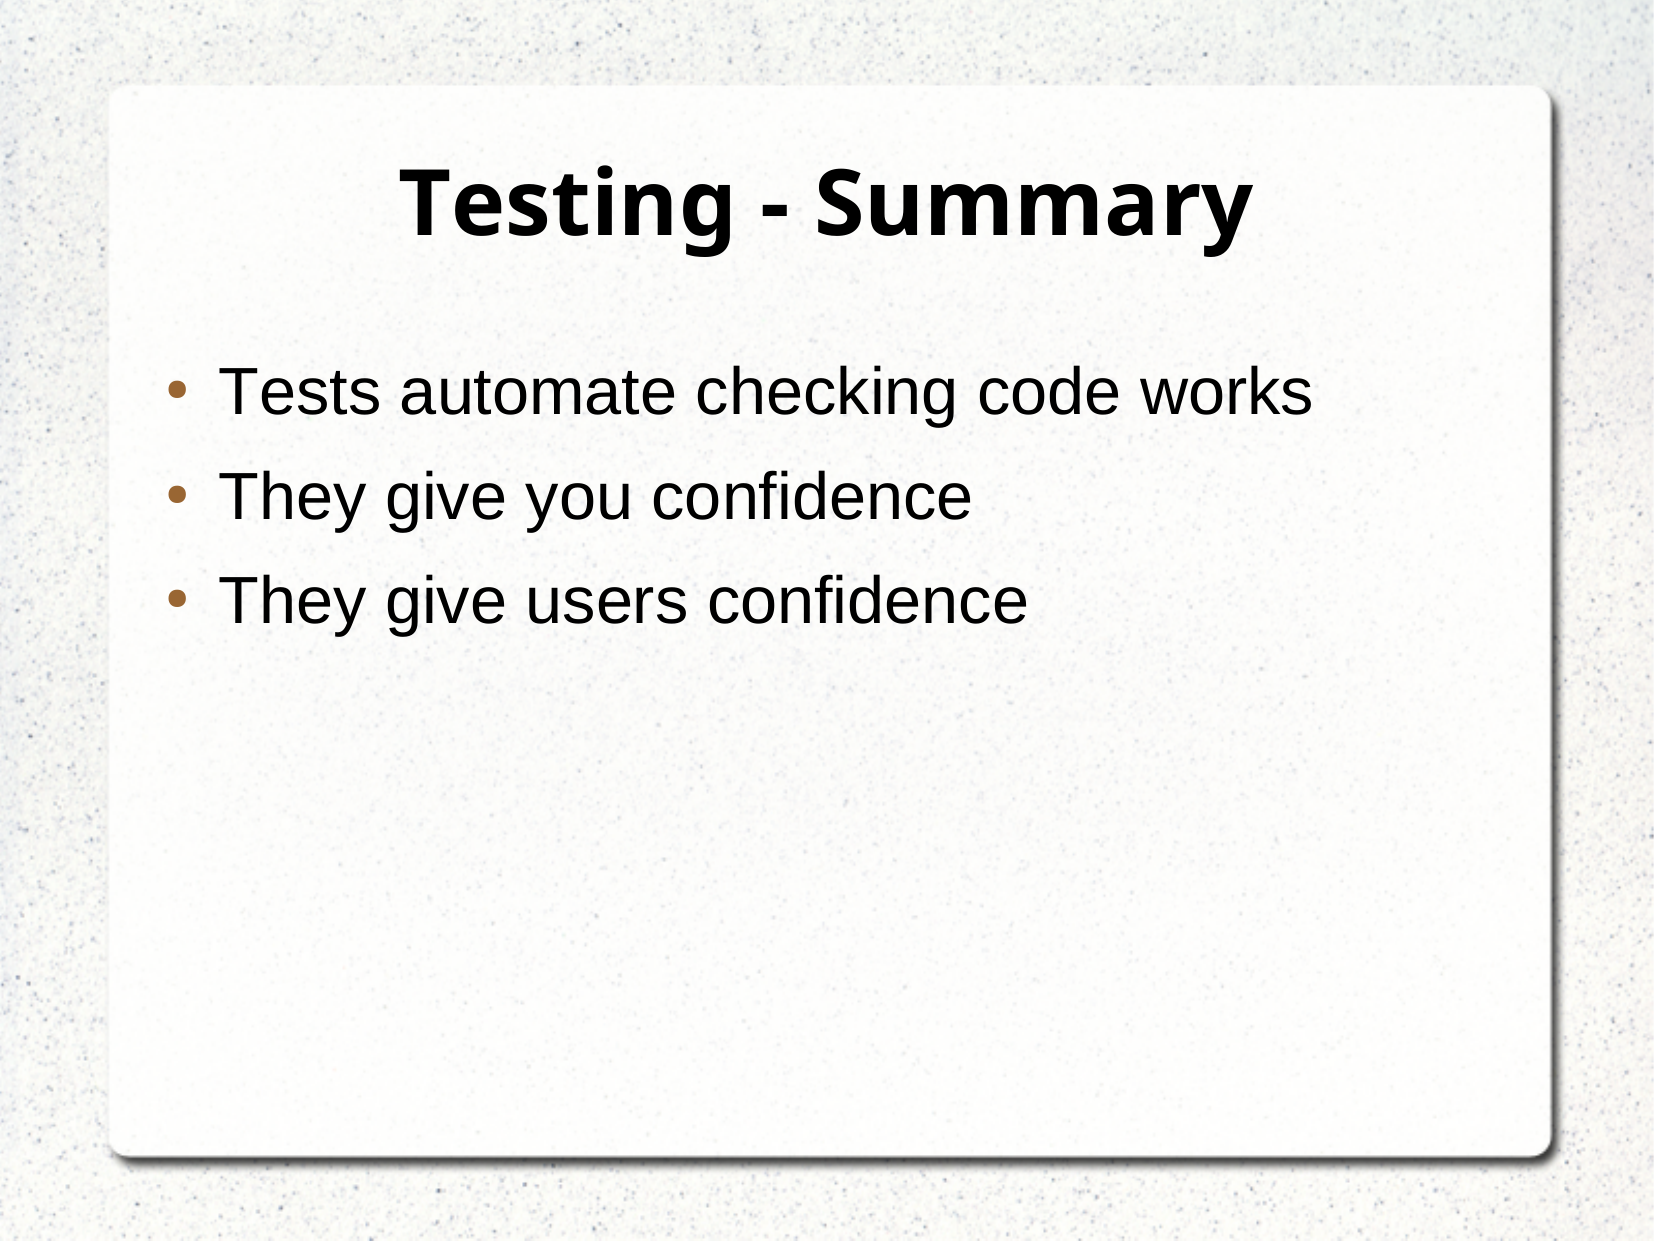

# Testing - Summary
Tests automate checking code works
They give you confidence
They give users confidence